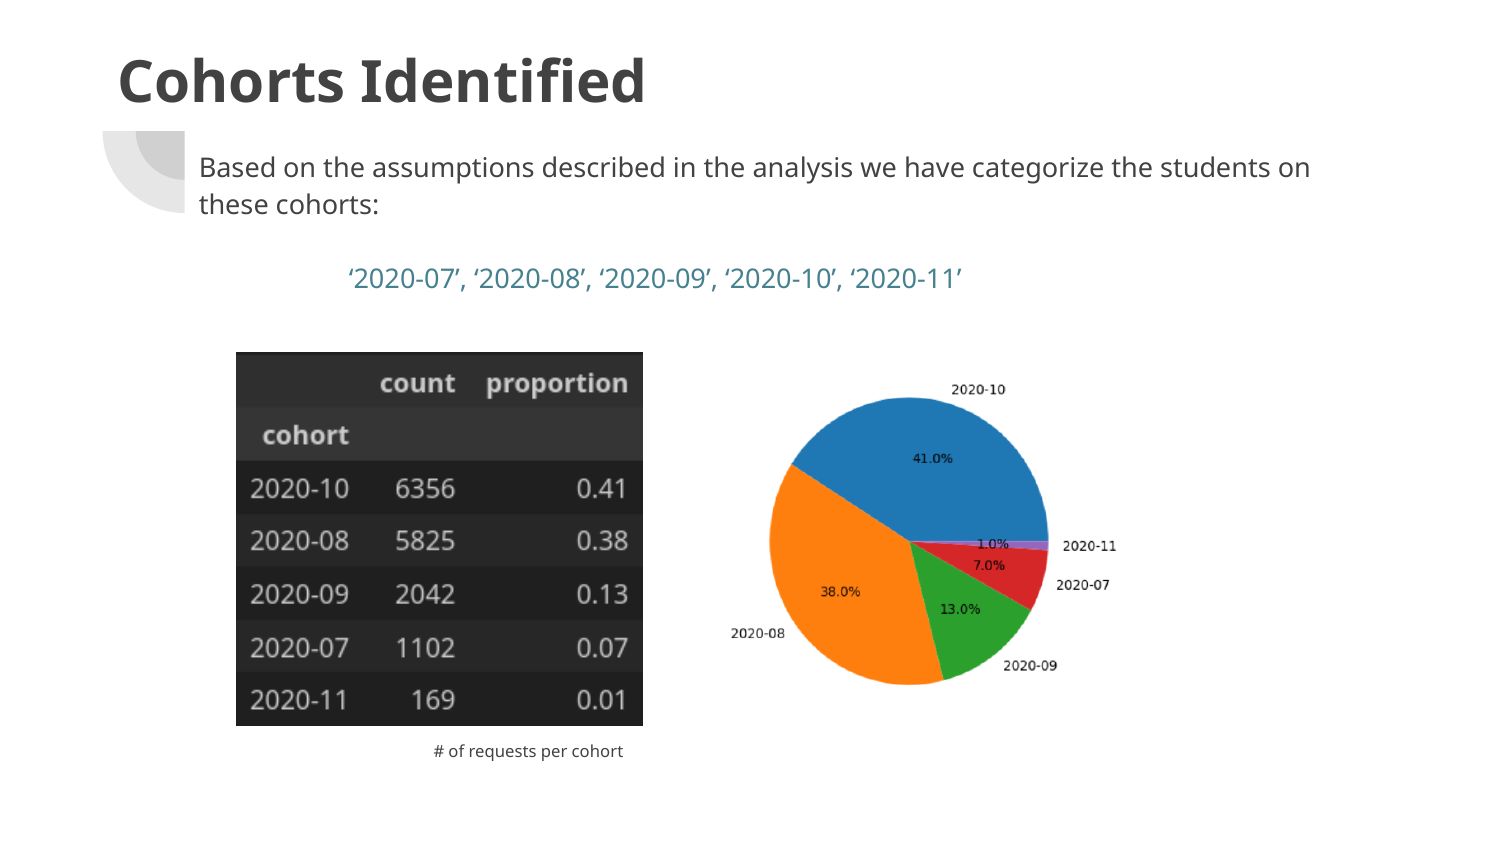

# Cohorts Identified
Based on the assumptions described in the analysis we have categorize the students on these cohorts:
		‘2020-07’, ‘2020-08’, ‘2020-09’, ‘2020-10’, ‘2020-11’
# of requests per cohort